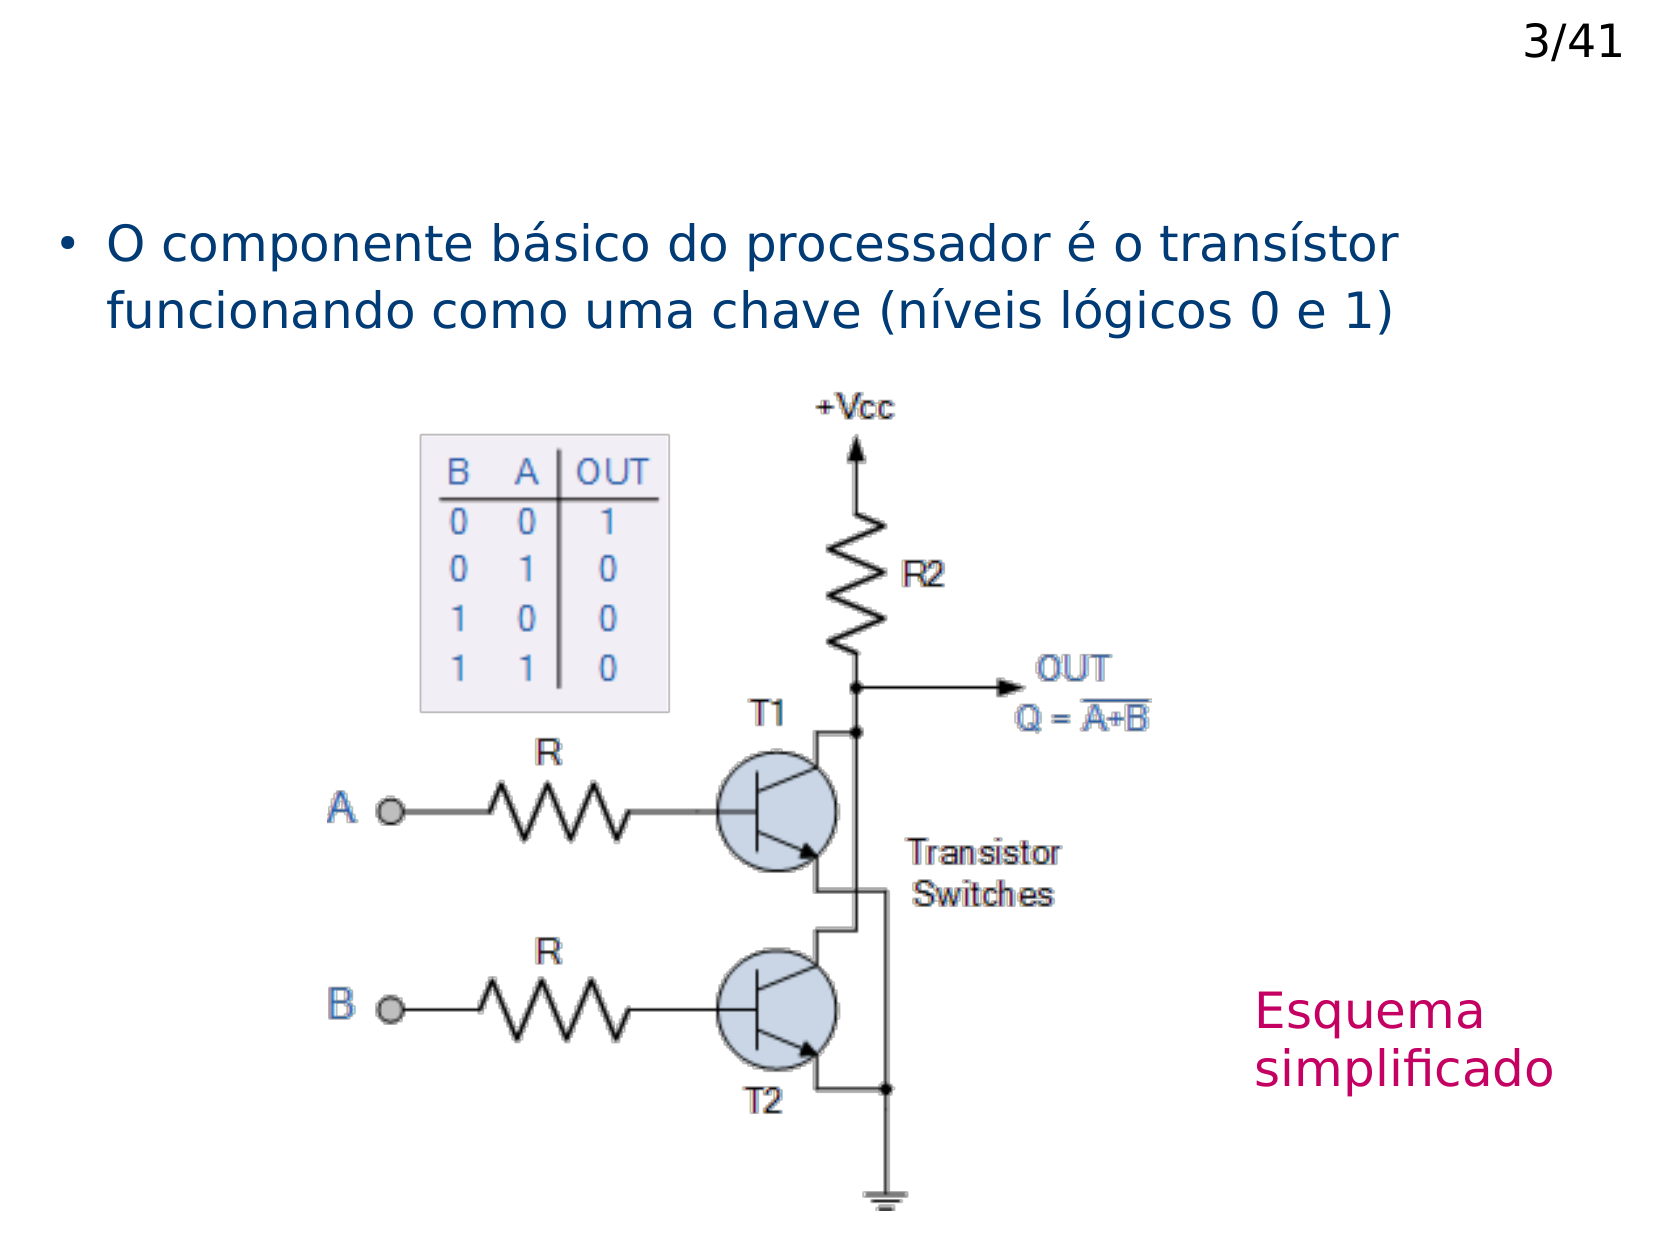

3
#
O componente básico do processador é o transístor funcionando como uma chave (níveis lógicos 0 e 1)
Esquema simplificado